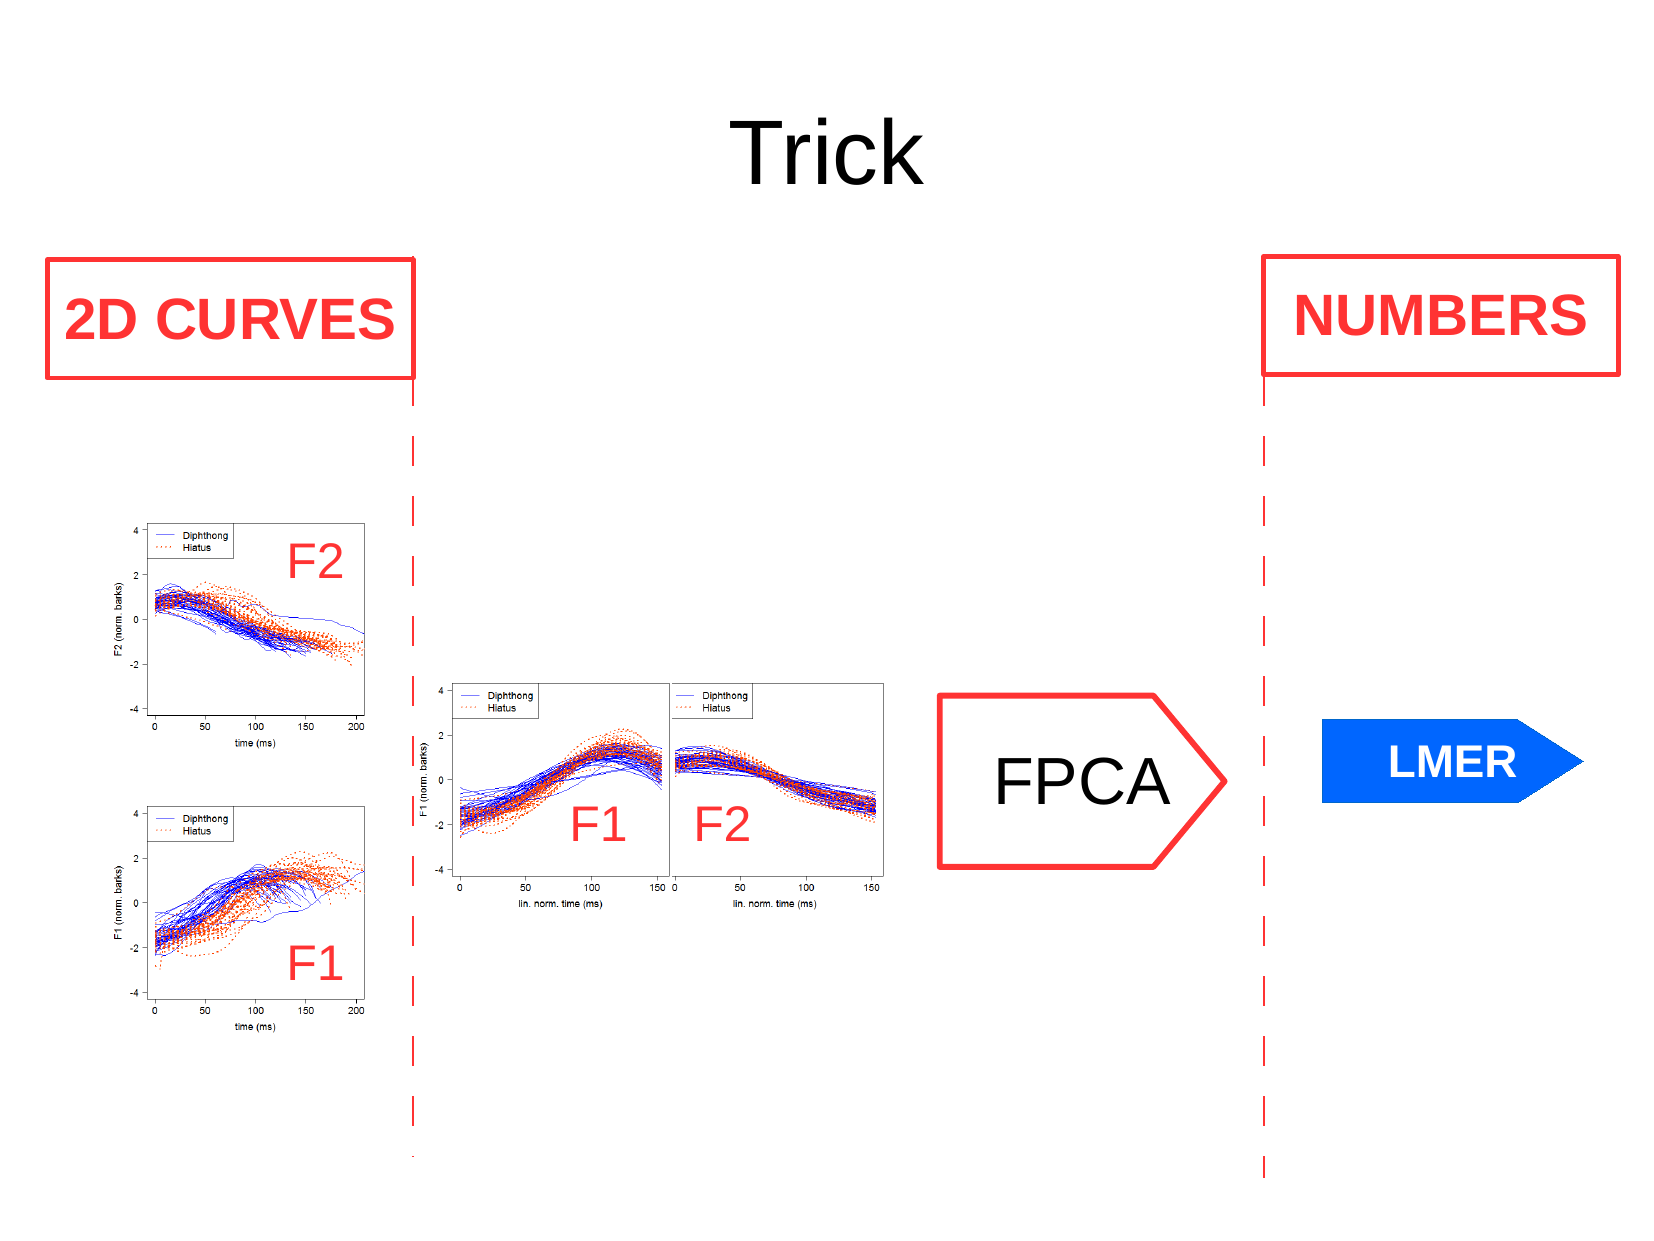

# Trick
NUMBERS
2D CURVES
F2
FPCA
LMER
F1
F2
F1